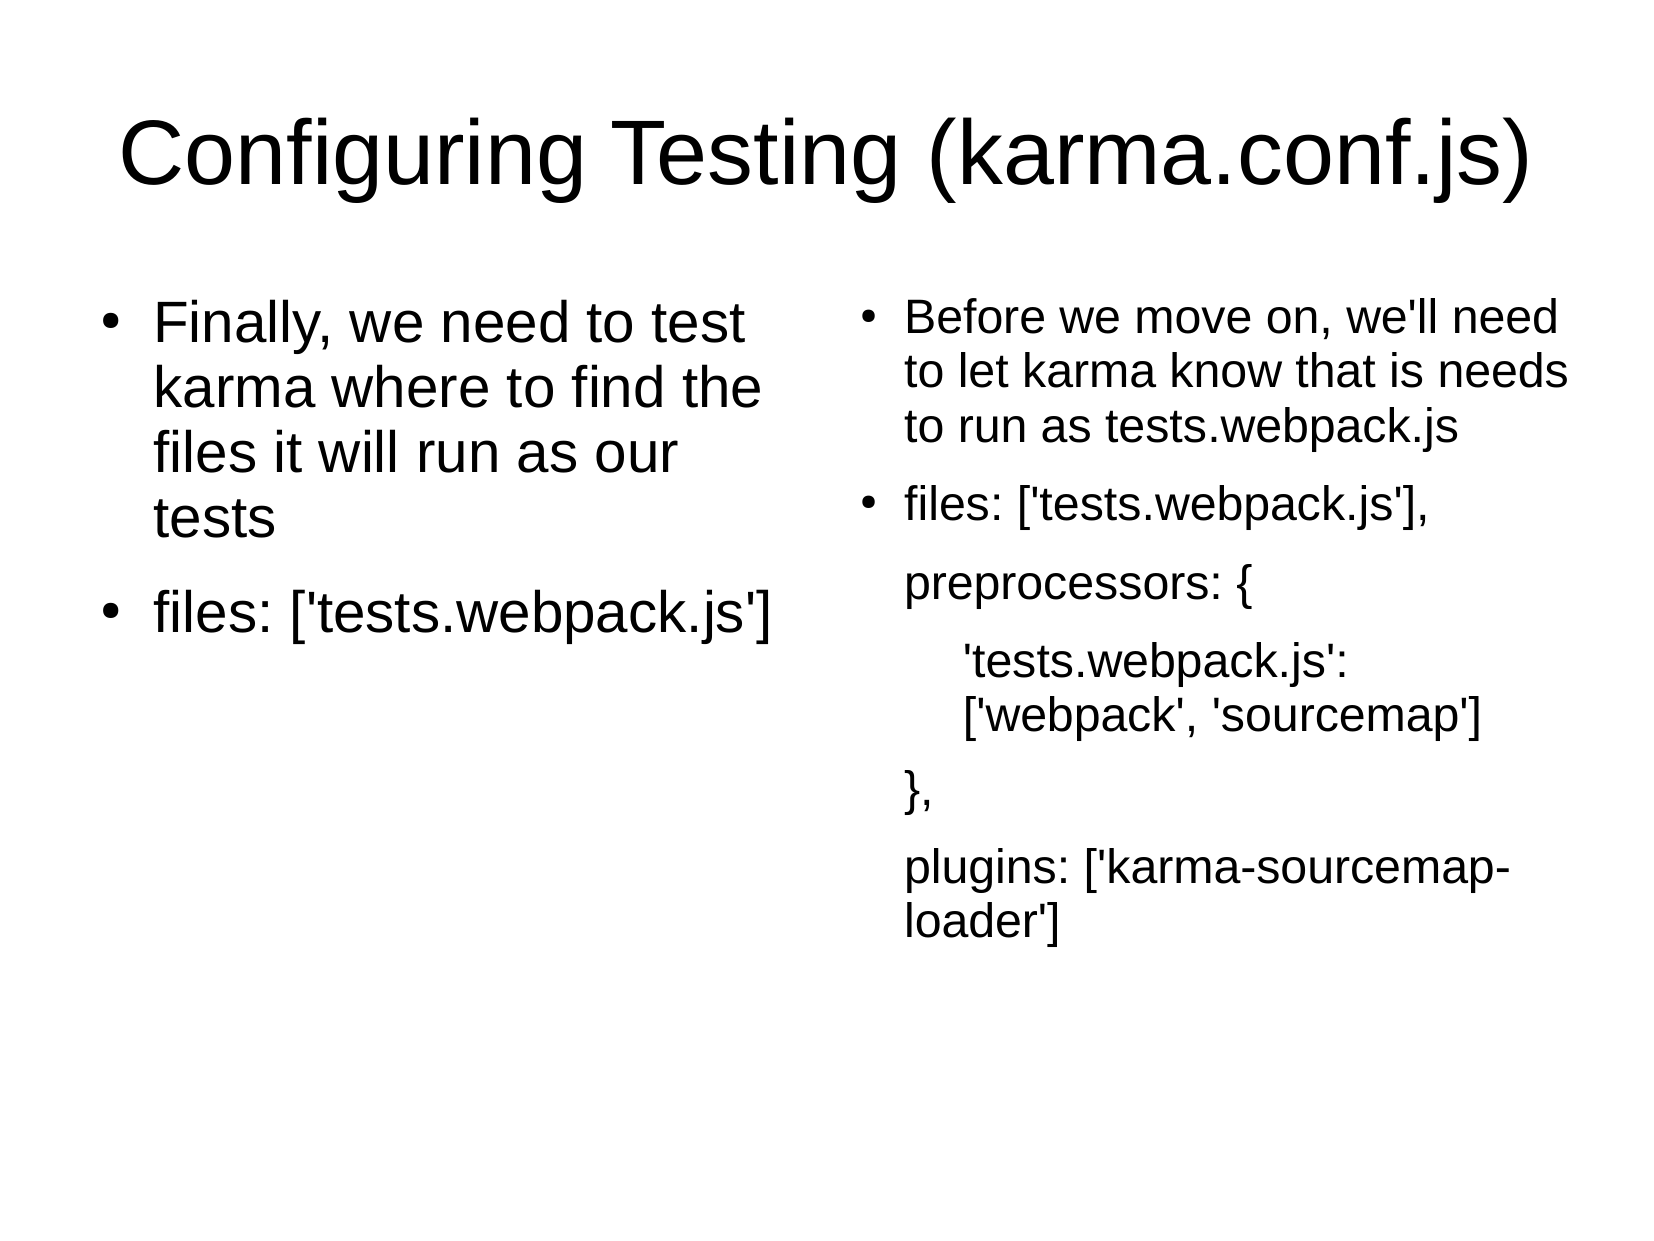

# Configuring Testing (karma.conf.js)
Finally, we need to test karma where to find the files it will run as our tests
files: ['tests.webpack.js']
Before we move on, we'll need to let karma know that is needs to run as tests.webpack.js
files: ['tests.webpack.js'],
preprocessors: {
'tests.webpack.js': ['webpack', 'sourcemap']
},
plugins: ['karma-sourcemap-loader']